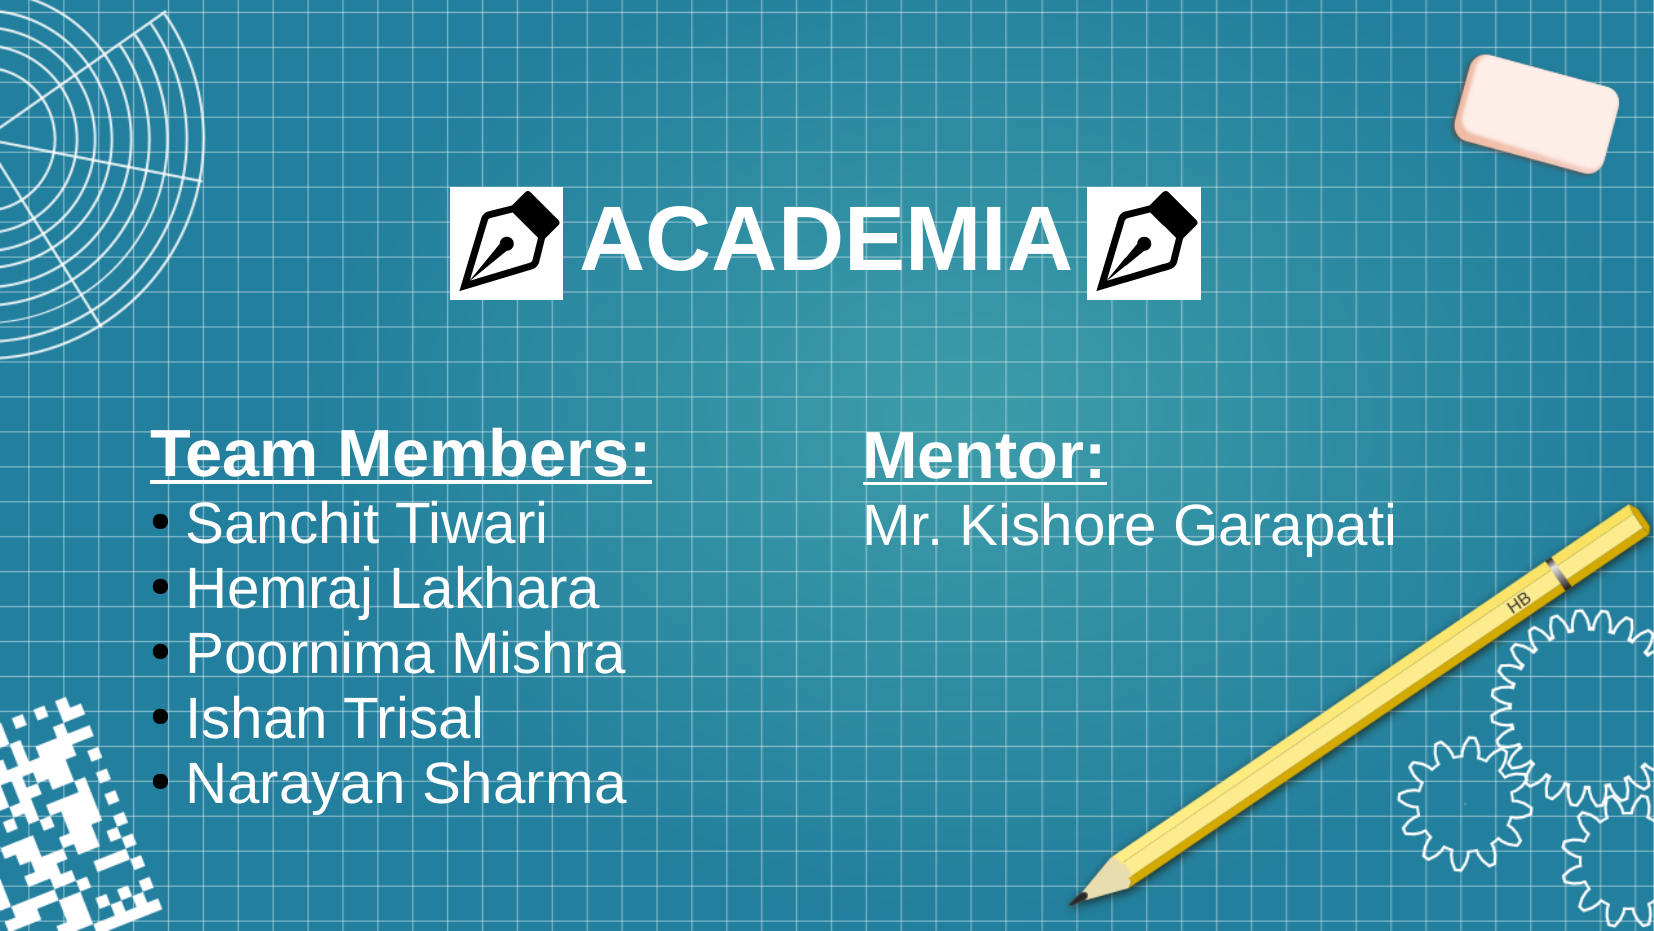

# ACADEMIA
Mentor:
Mr. Kishore Garapati
Team Members:
Sanchit Tiwari
Hemraj Lakhara
Poornima Mishra
Ishan Trisal
Narayan Sharma